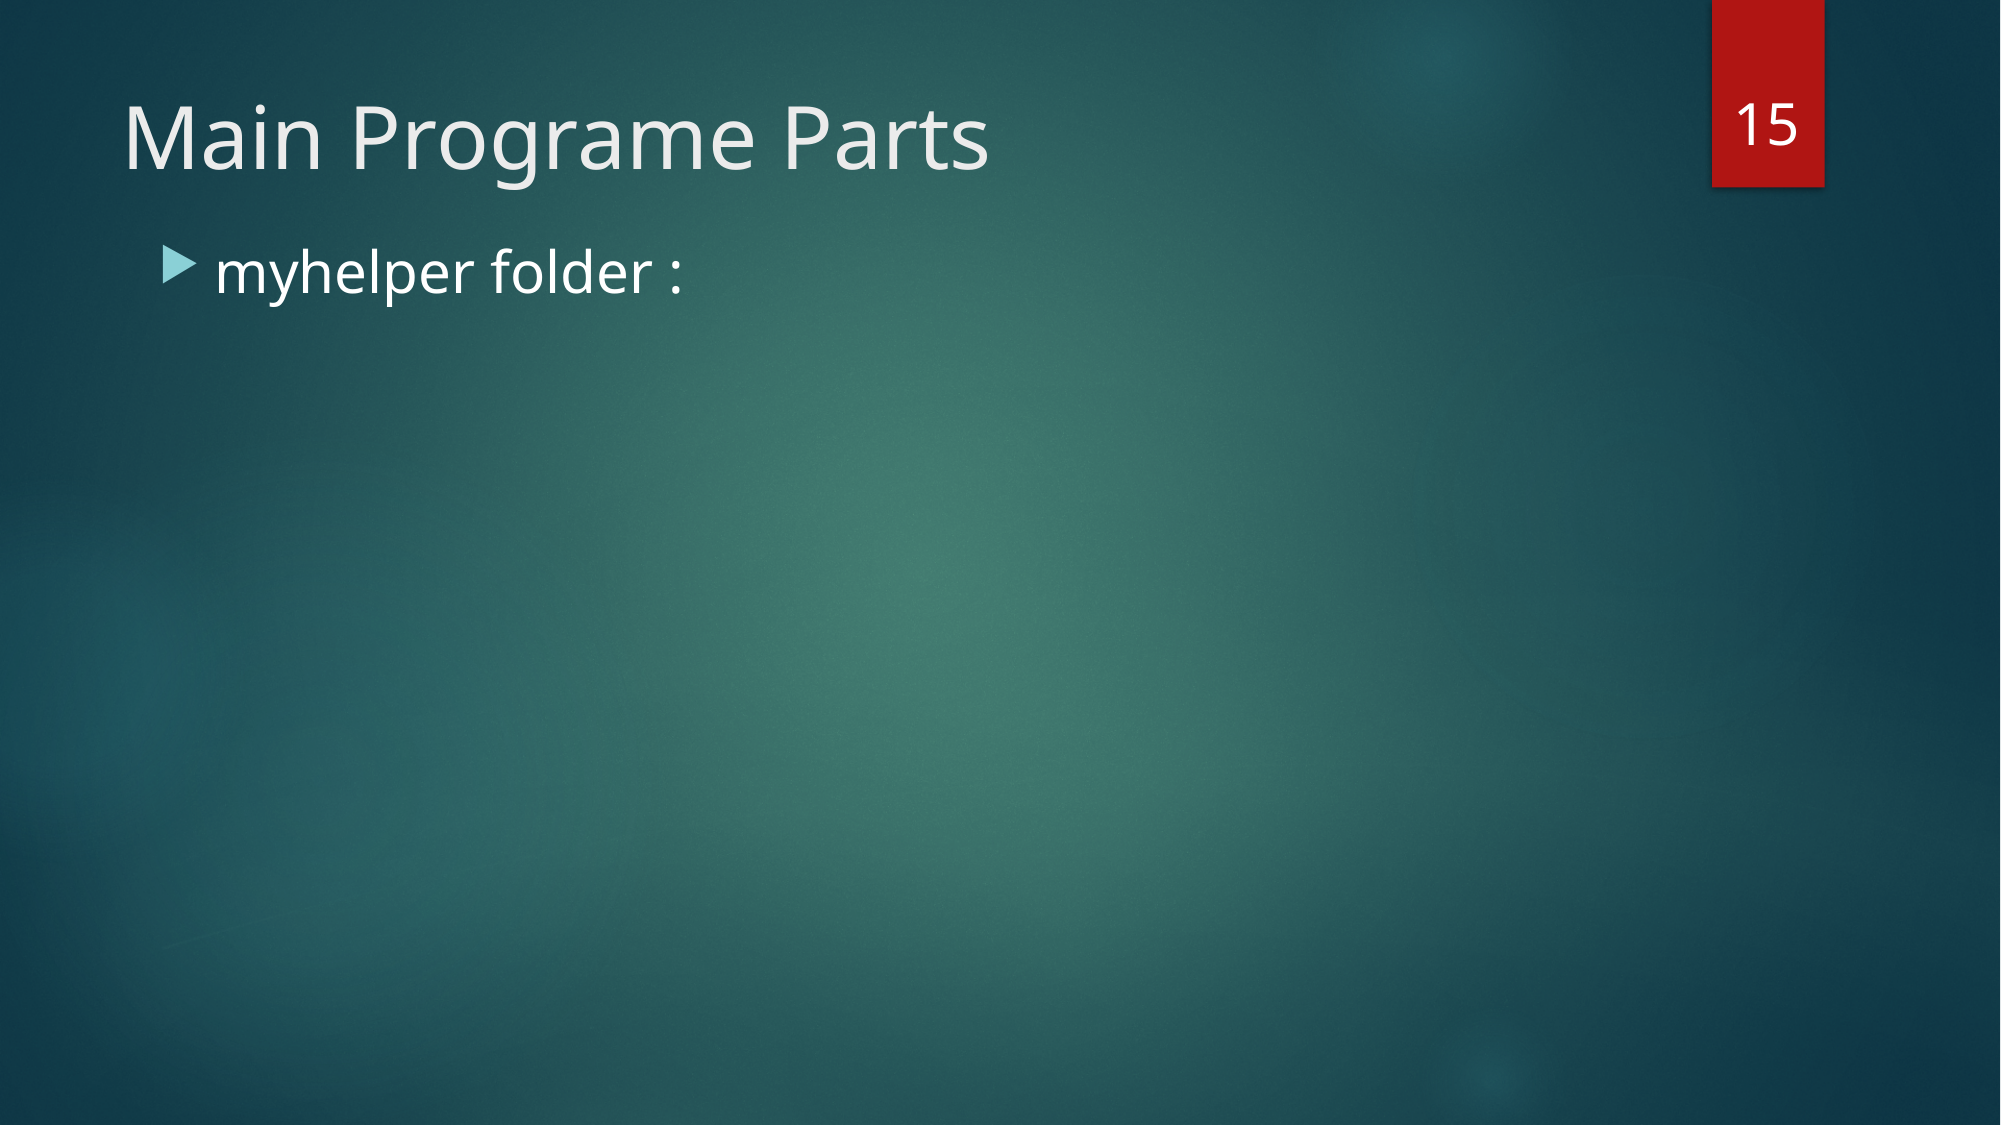

15
# Main Programe Parts
myhelper folder :